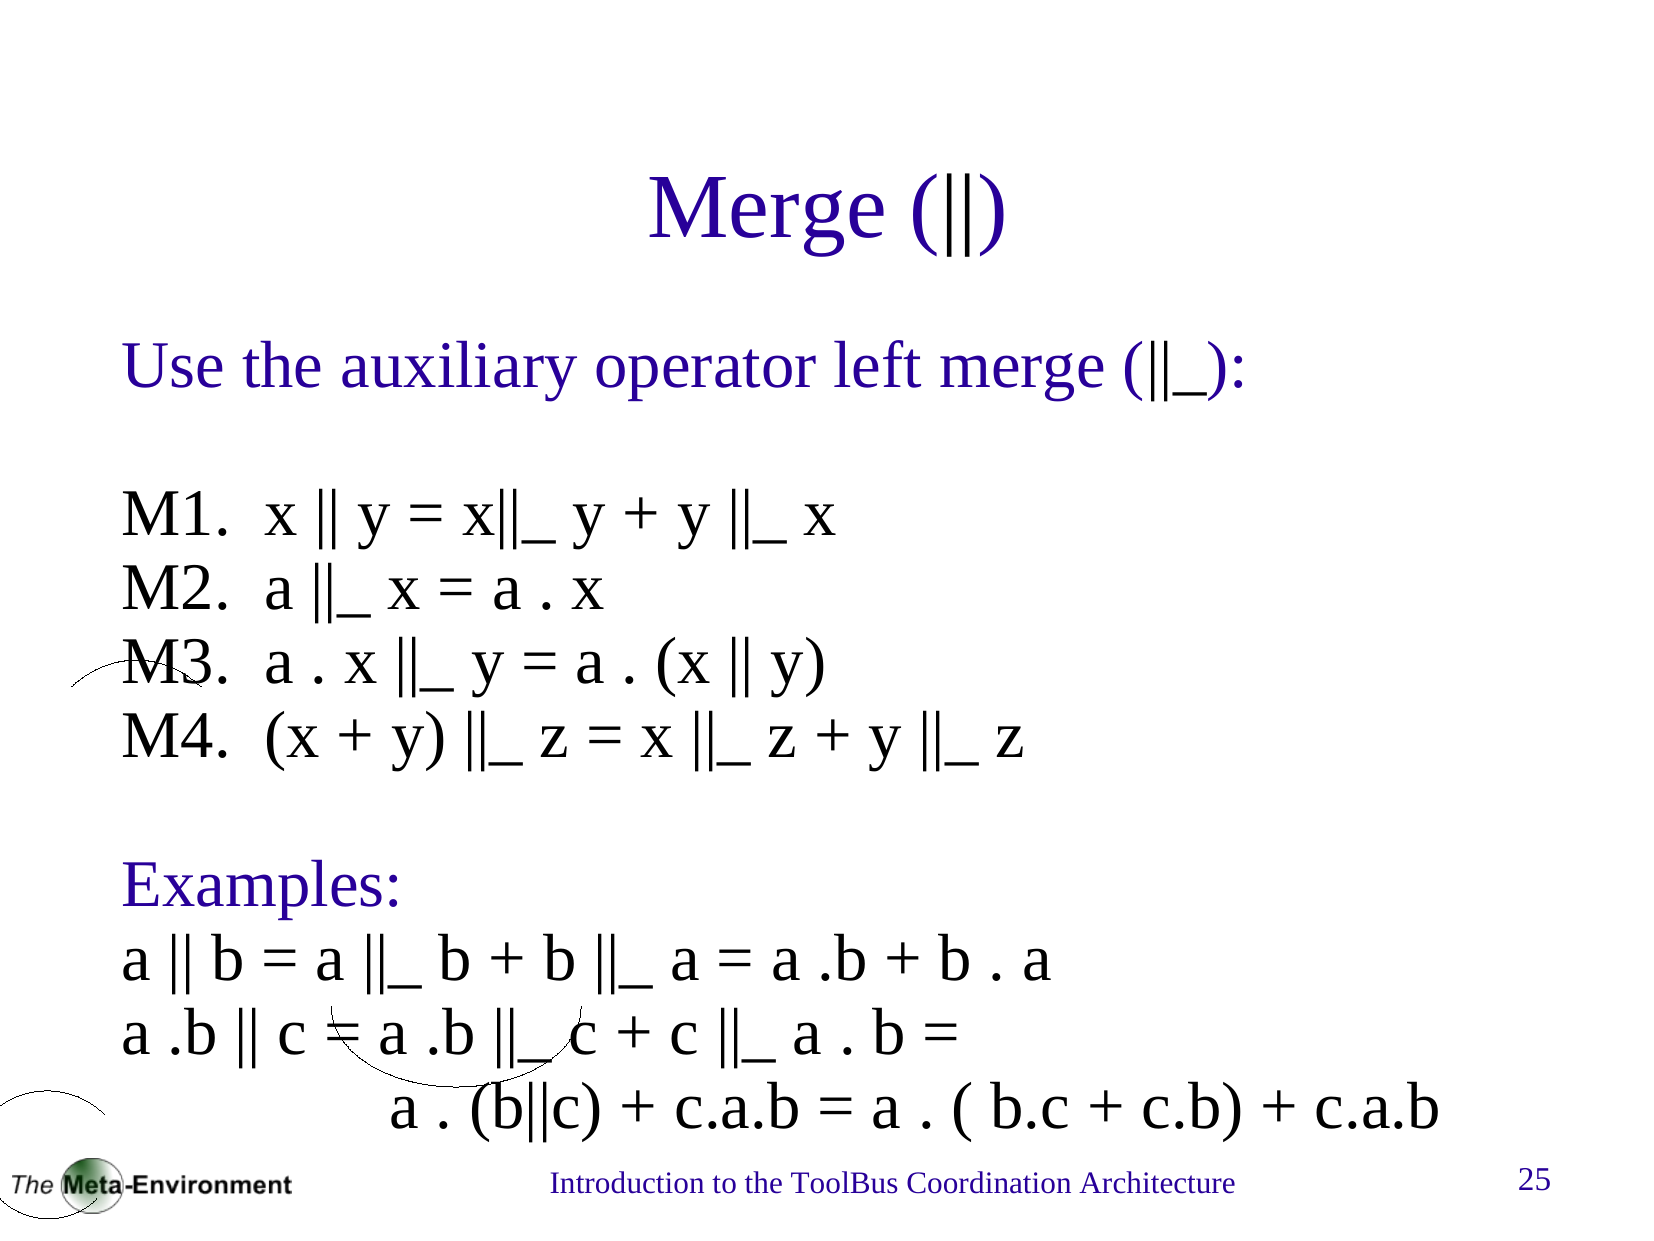

# Merge (||)
Use the auxiliary operator left merge (||_):
M1. x || y = x||_ y + y ||_ x
M2. a ||_ x = a . x
M3. a . x ||_ y = a . (x || y)
M4. (x + y) ||_ z = x ||_ z + y ||_ z
Examples:
a || b = a ||_ b + b ||_ a = a .b + b . a
a .b || c = a .b ||_ c + c ||_ a . b =
 a . (b||c) + c.a.b = a . ( b.c + c.b) + c.a.b